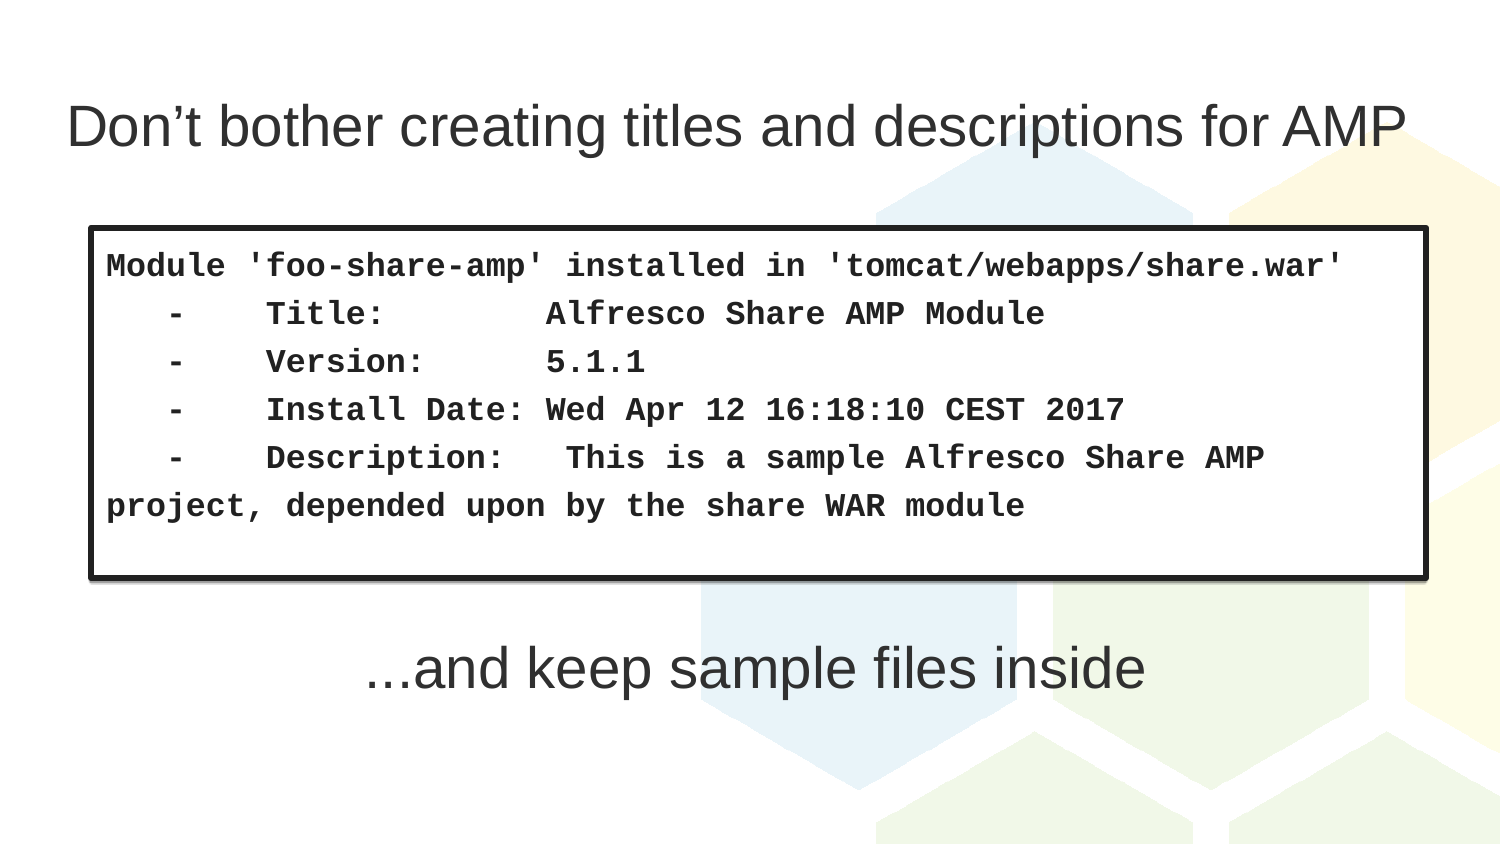

# Don’t bother creating titles and descriptions for AMP
Module 'foo-share-amp' installed in 'tomcat/webapps/share.war'
 - Title: Alfresco Share AMP Module
 - Version: 5.1.1
 - Install Date: Wed Apr 12 16:18:10 CEST 2017
 - Description: This is a sample Alfresco Share AMP project, depended upon by the share WAR module
...and keep sample files inside